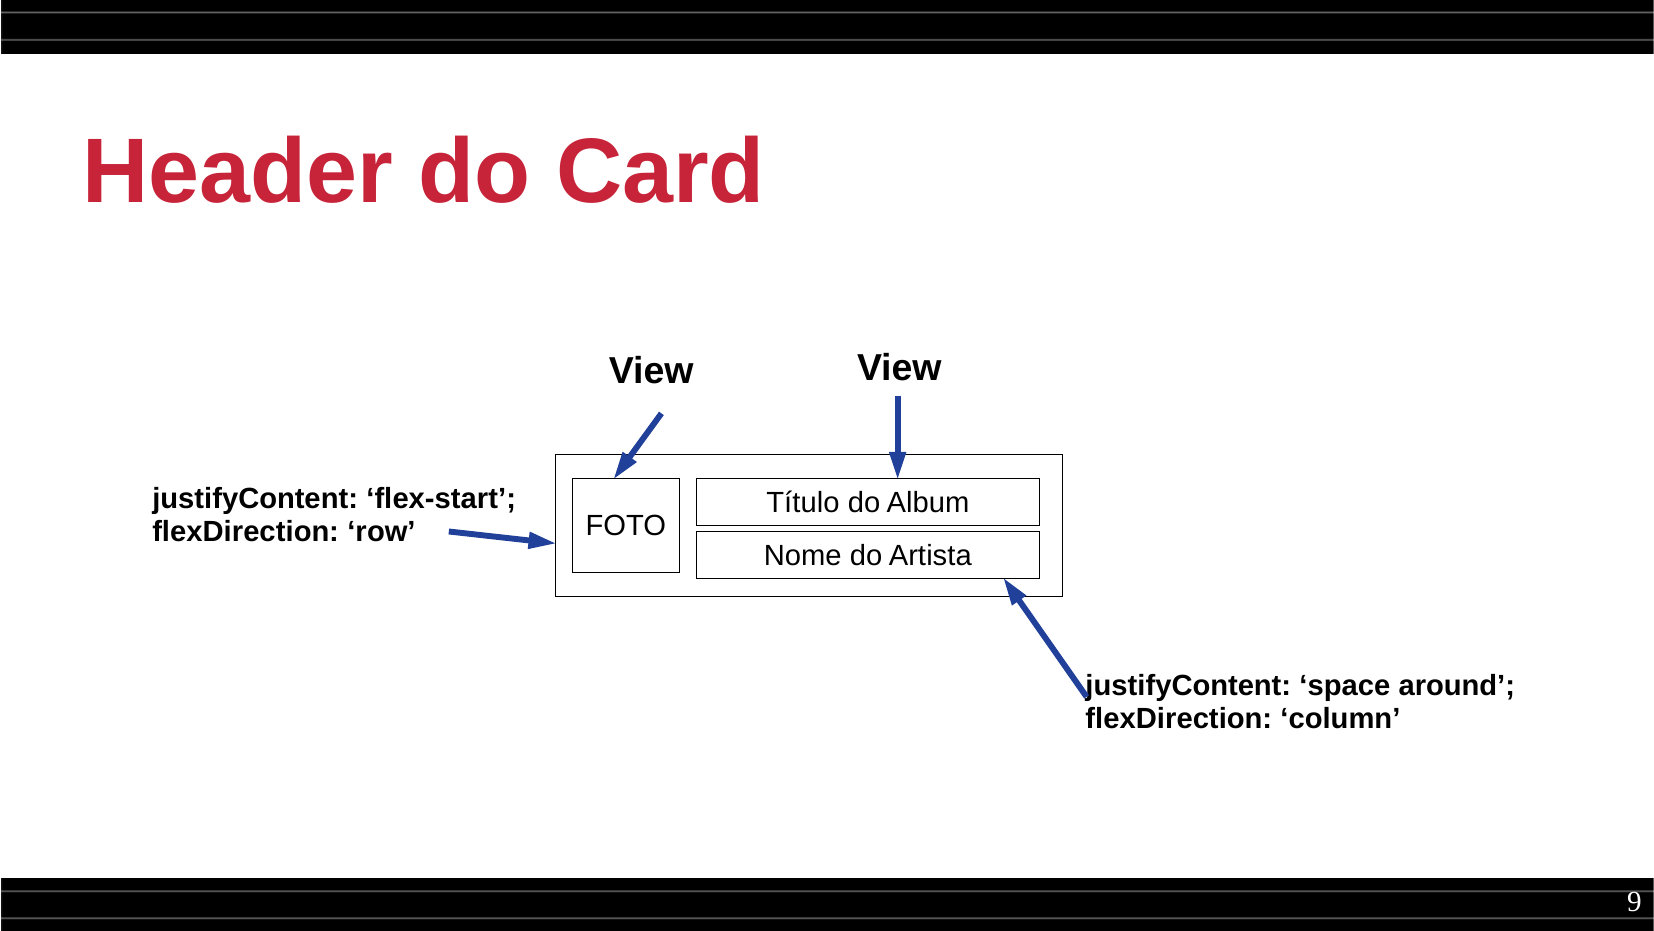

# Header do Card
View
View
justifyContent: ‘flex-start’;
flexDirection: ‘row’
FOTO
Título do Album
Nome do Artista
justifyContent: ‘space around’;
flexDirection: ‘column’